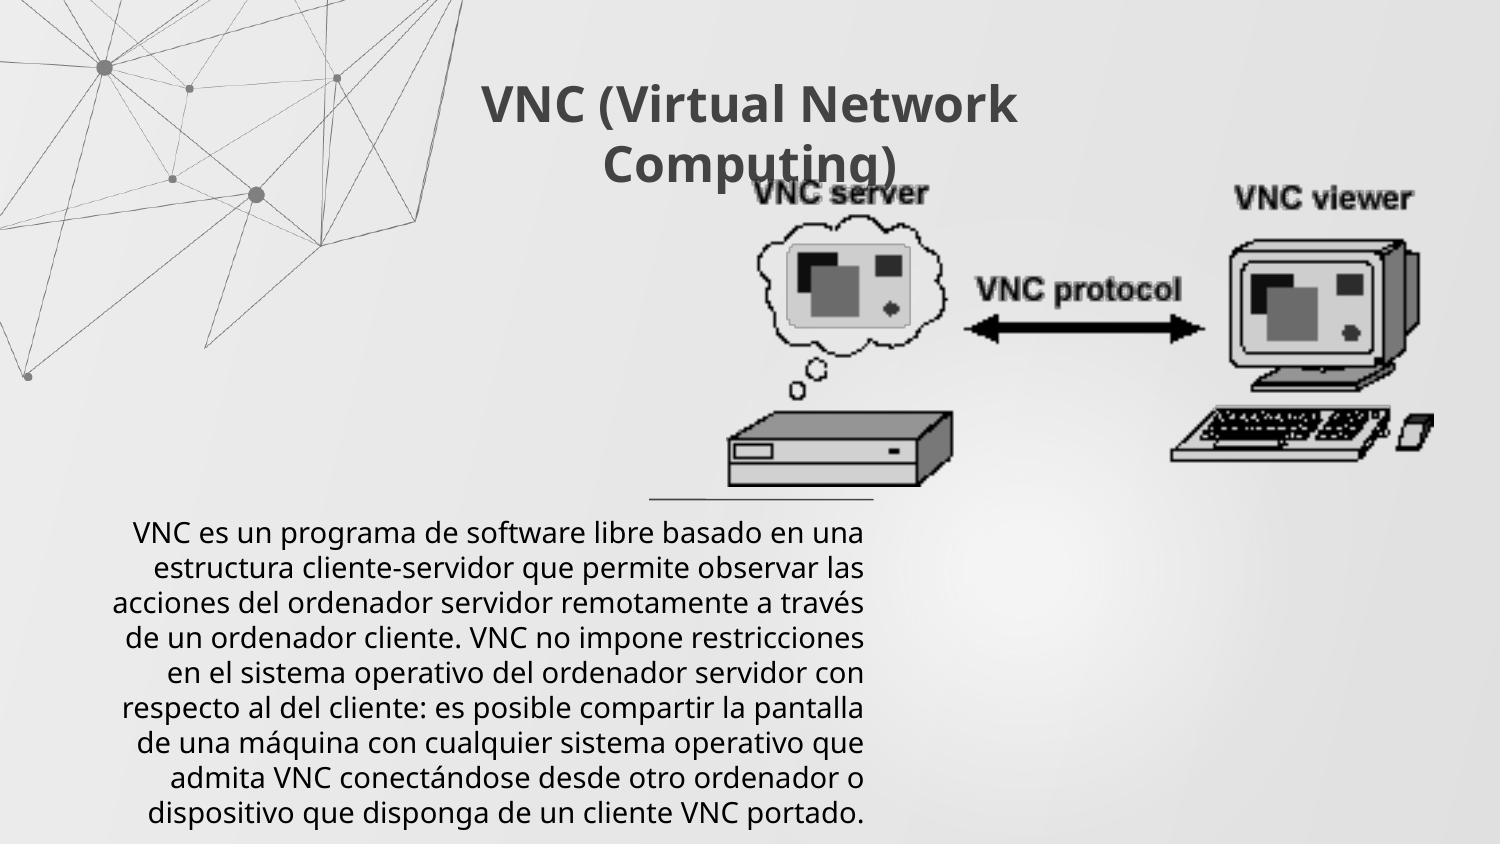

# VNC (Virtual Network Computing)
VNC es un programa de software libre basado en una estructura cliente-servidor que permite observar las acciones del ordenador servidor remotamente a través de un ordenador cliente. VNC no impone restricciones en el sistema operativo del ordenador servidor con respecto al del cliente: es posible compartir la pantalla de una máquina con cualquier sistema operativo que admita VNC conectándose desde otro ordenador o dispositivo que disponga de un cliente VNC portado.